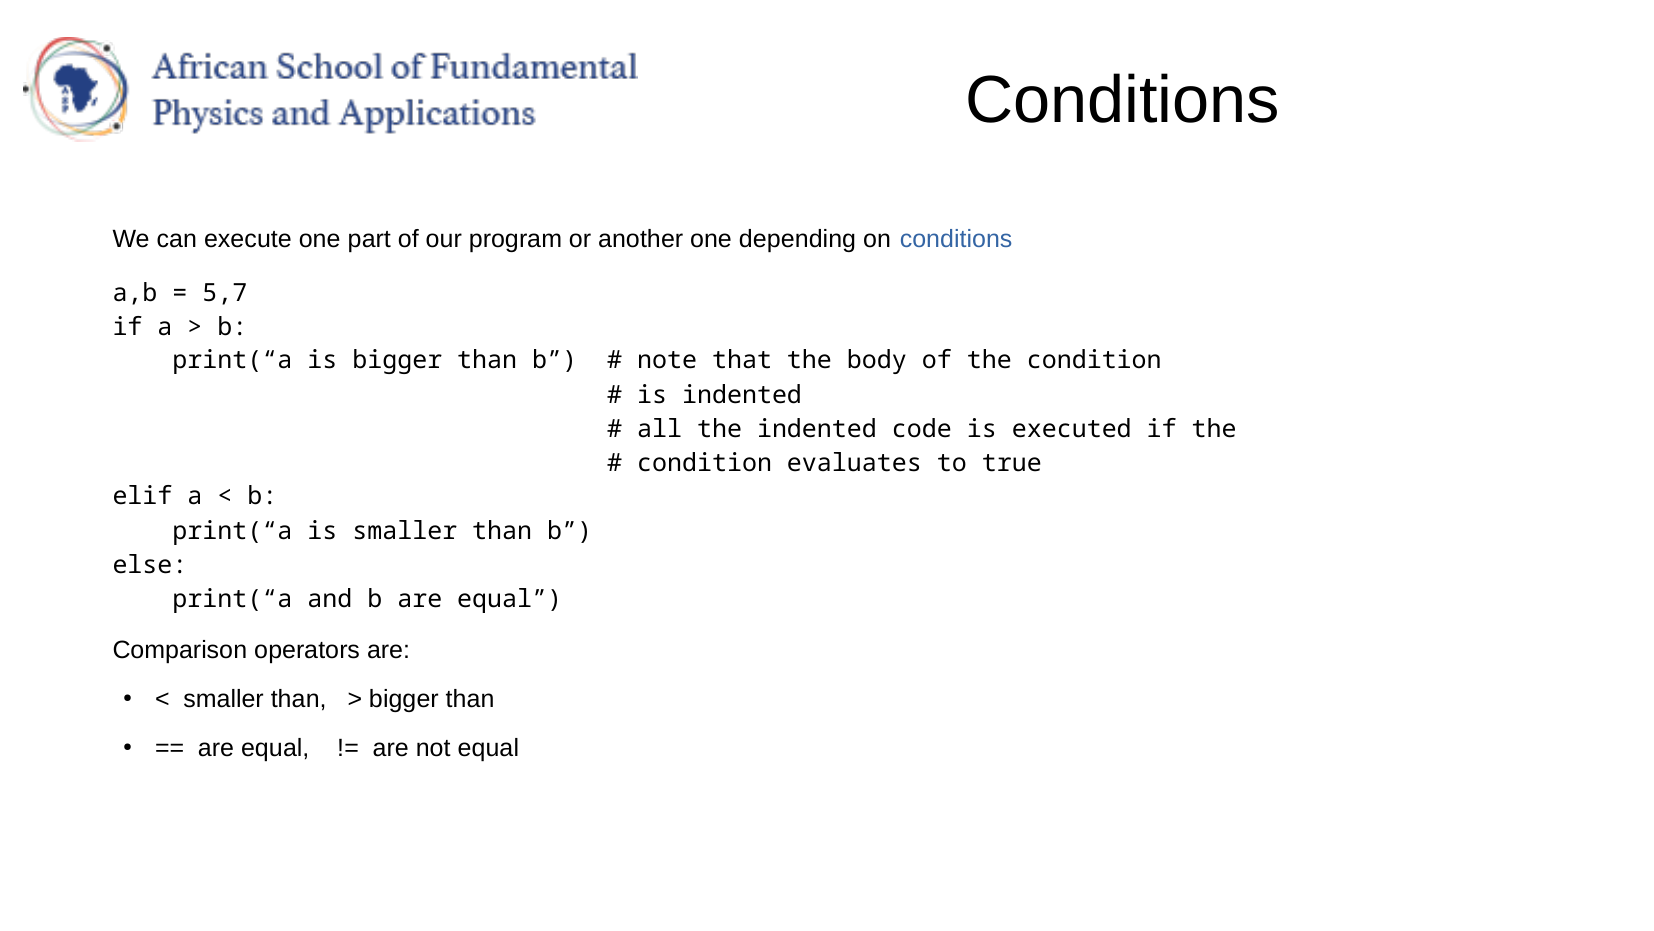

# Conditions
We can execute one part of our program or another one depending on conditions
a,b = 5,7
if a > b:
 print(“a is bigger than b”) # note that the body of the condition
 # is indented
 # all the indented code is executed if the
 # condition evaluates to true
elif a < b:
 print(“a is smaller than b”)
else:
 print(“a and b are equal”)
Comparison operators are:
< smaller than, > bigger than
== are equal, != are not equal